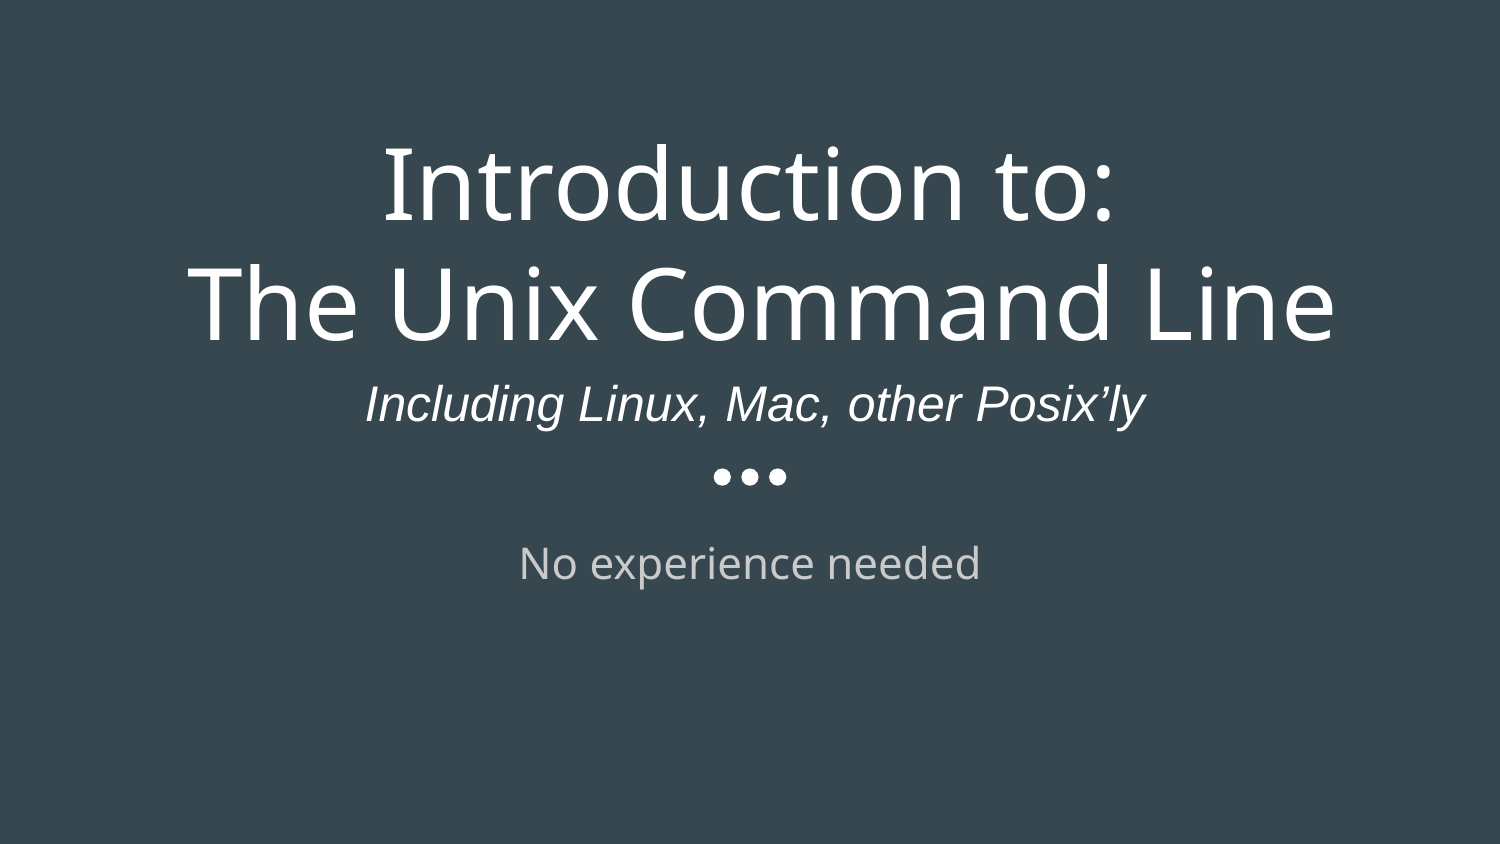

# Introduction to: The Unix Command Line
Including Linux, Mac, other Posix’ly
No experience needed